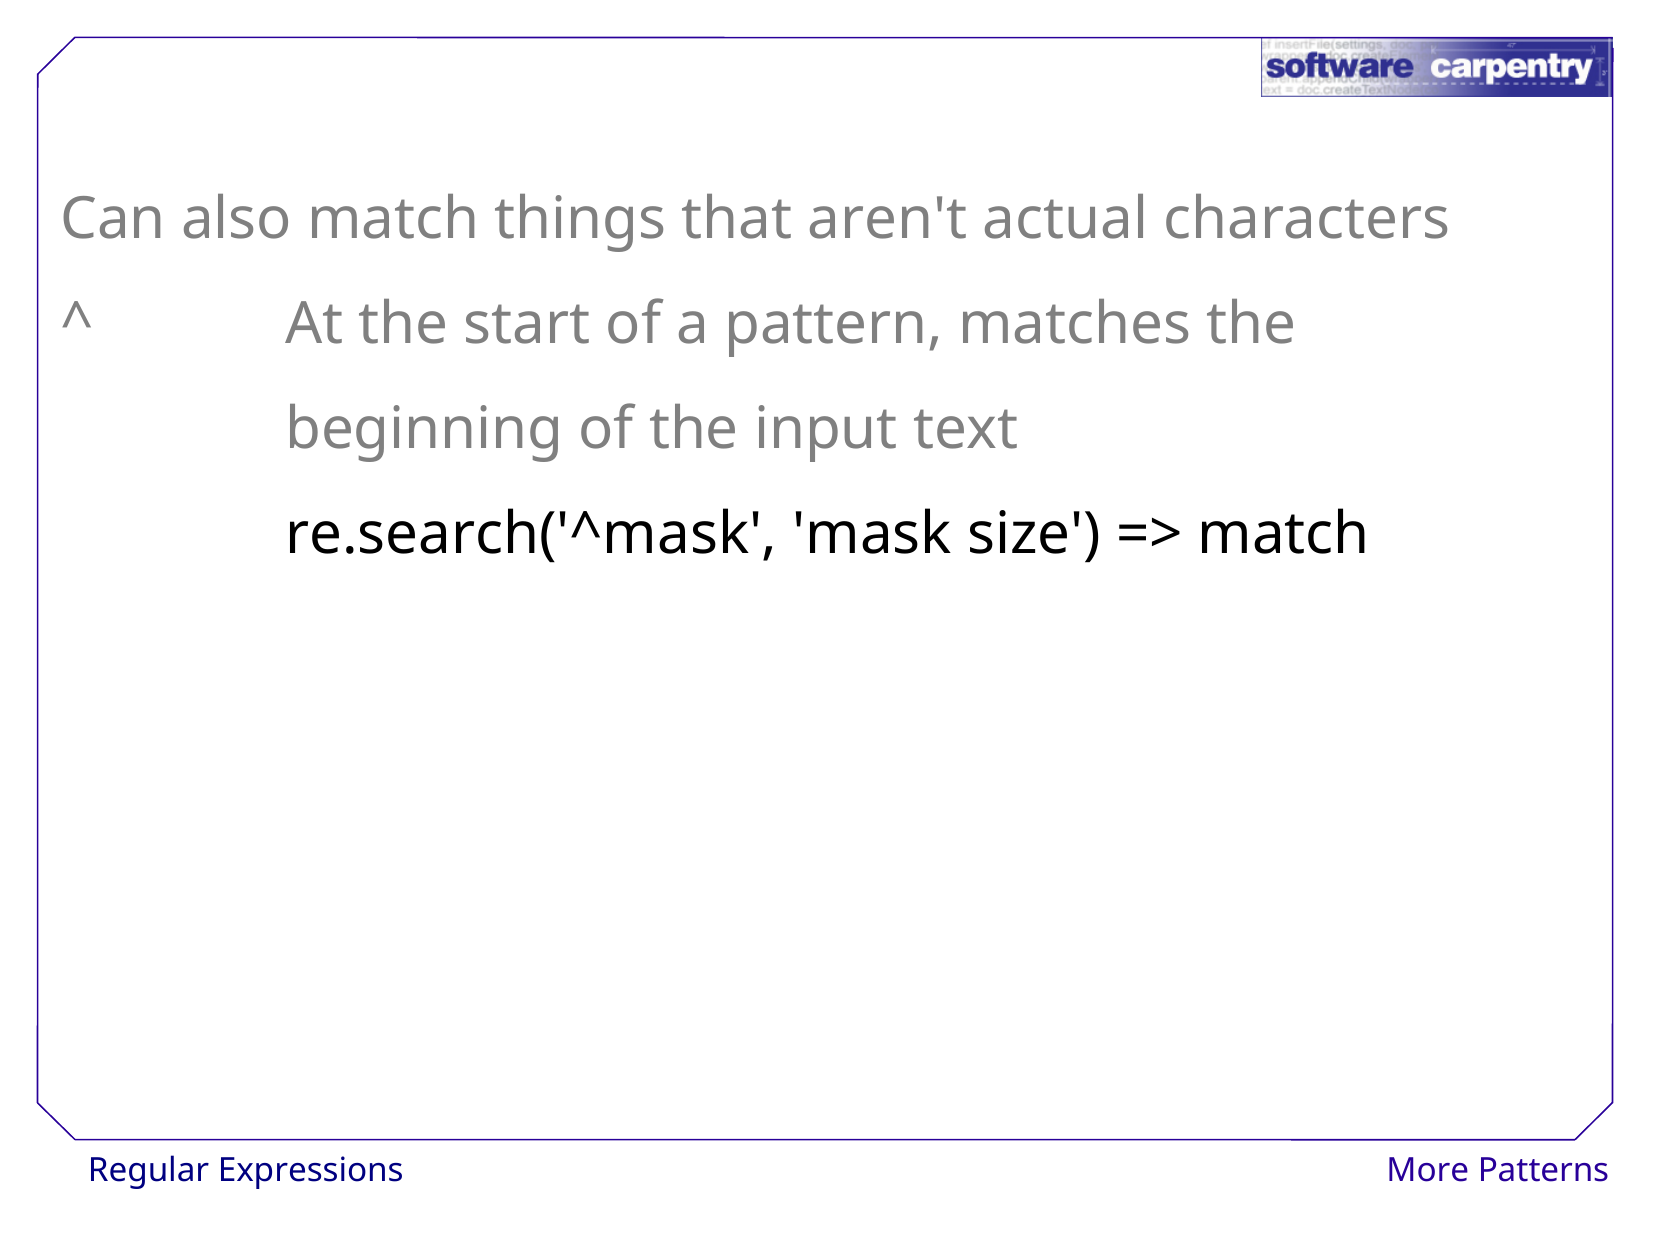

Can also match things that aren't actual characters
^			At the start of a pattern, matches the
			beginning of the input text
			re.search('^mask', 'mask size') => match